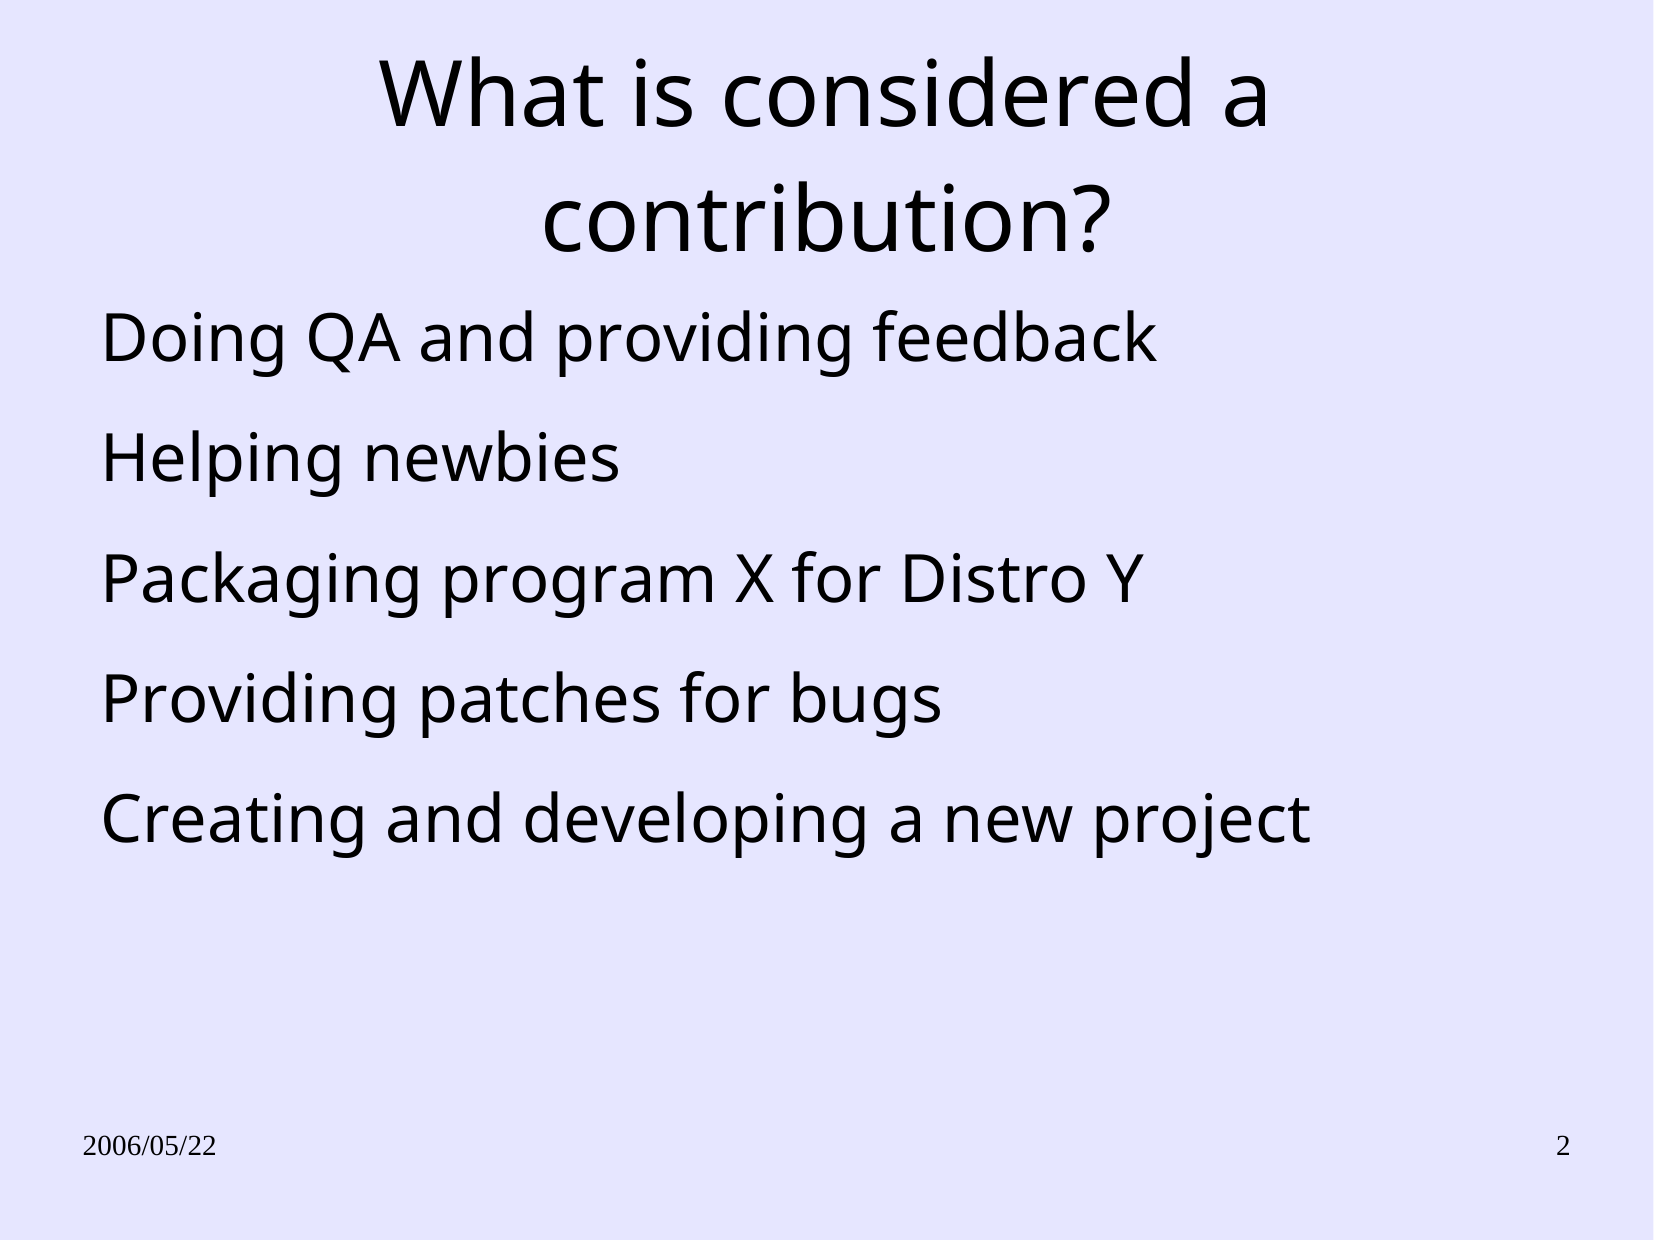

# What is considered a contribution?
Doing QA and providing feedback
Helping newbies
Packaging program X for Distro Y
Providing patches for bugs
Creating and developing a new project
2006/05/22
2